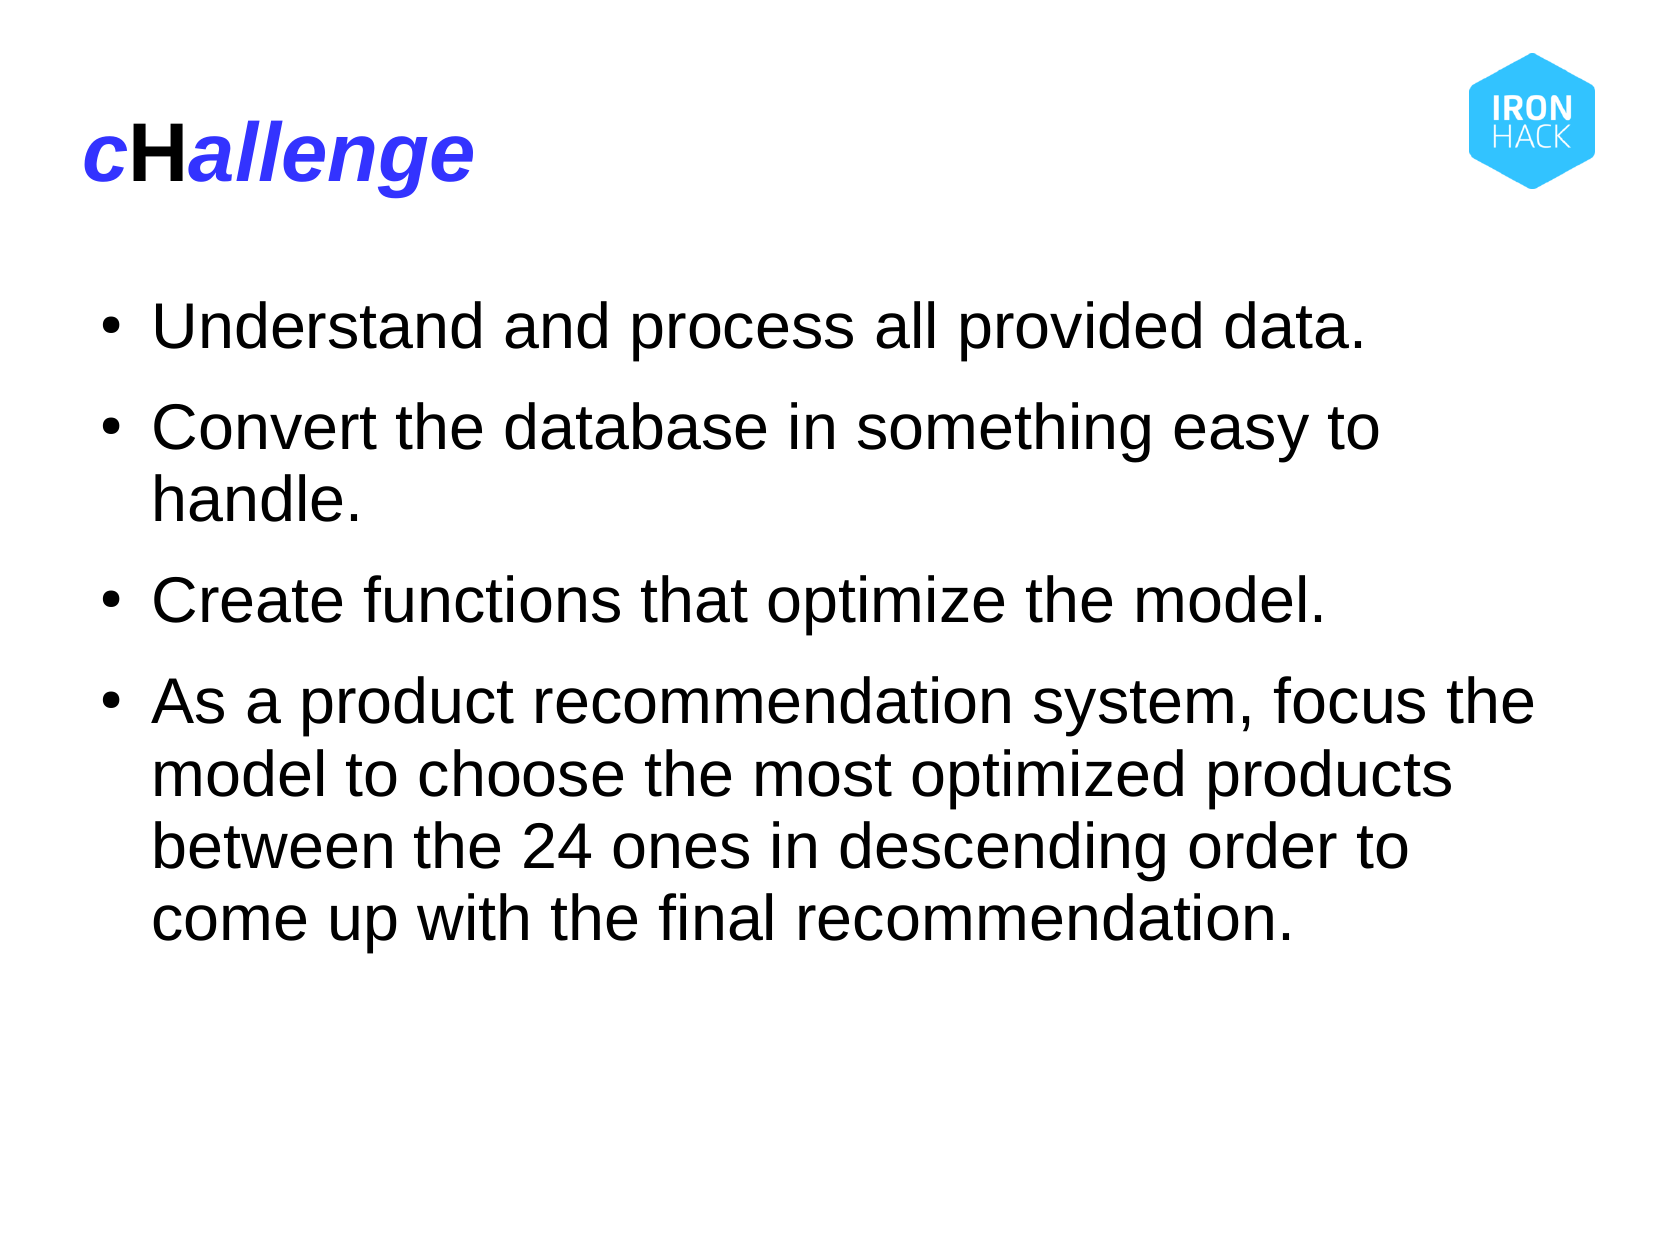

# cHallenge
Understand and process all provided data.
Convert the database in something easy to handle.
Create functions that optimize the model.
As a product recommendation system, focus the model to choose the most optimized products between the 24 ones in descending order to come up with the final recommendation.